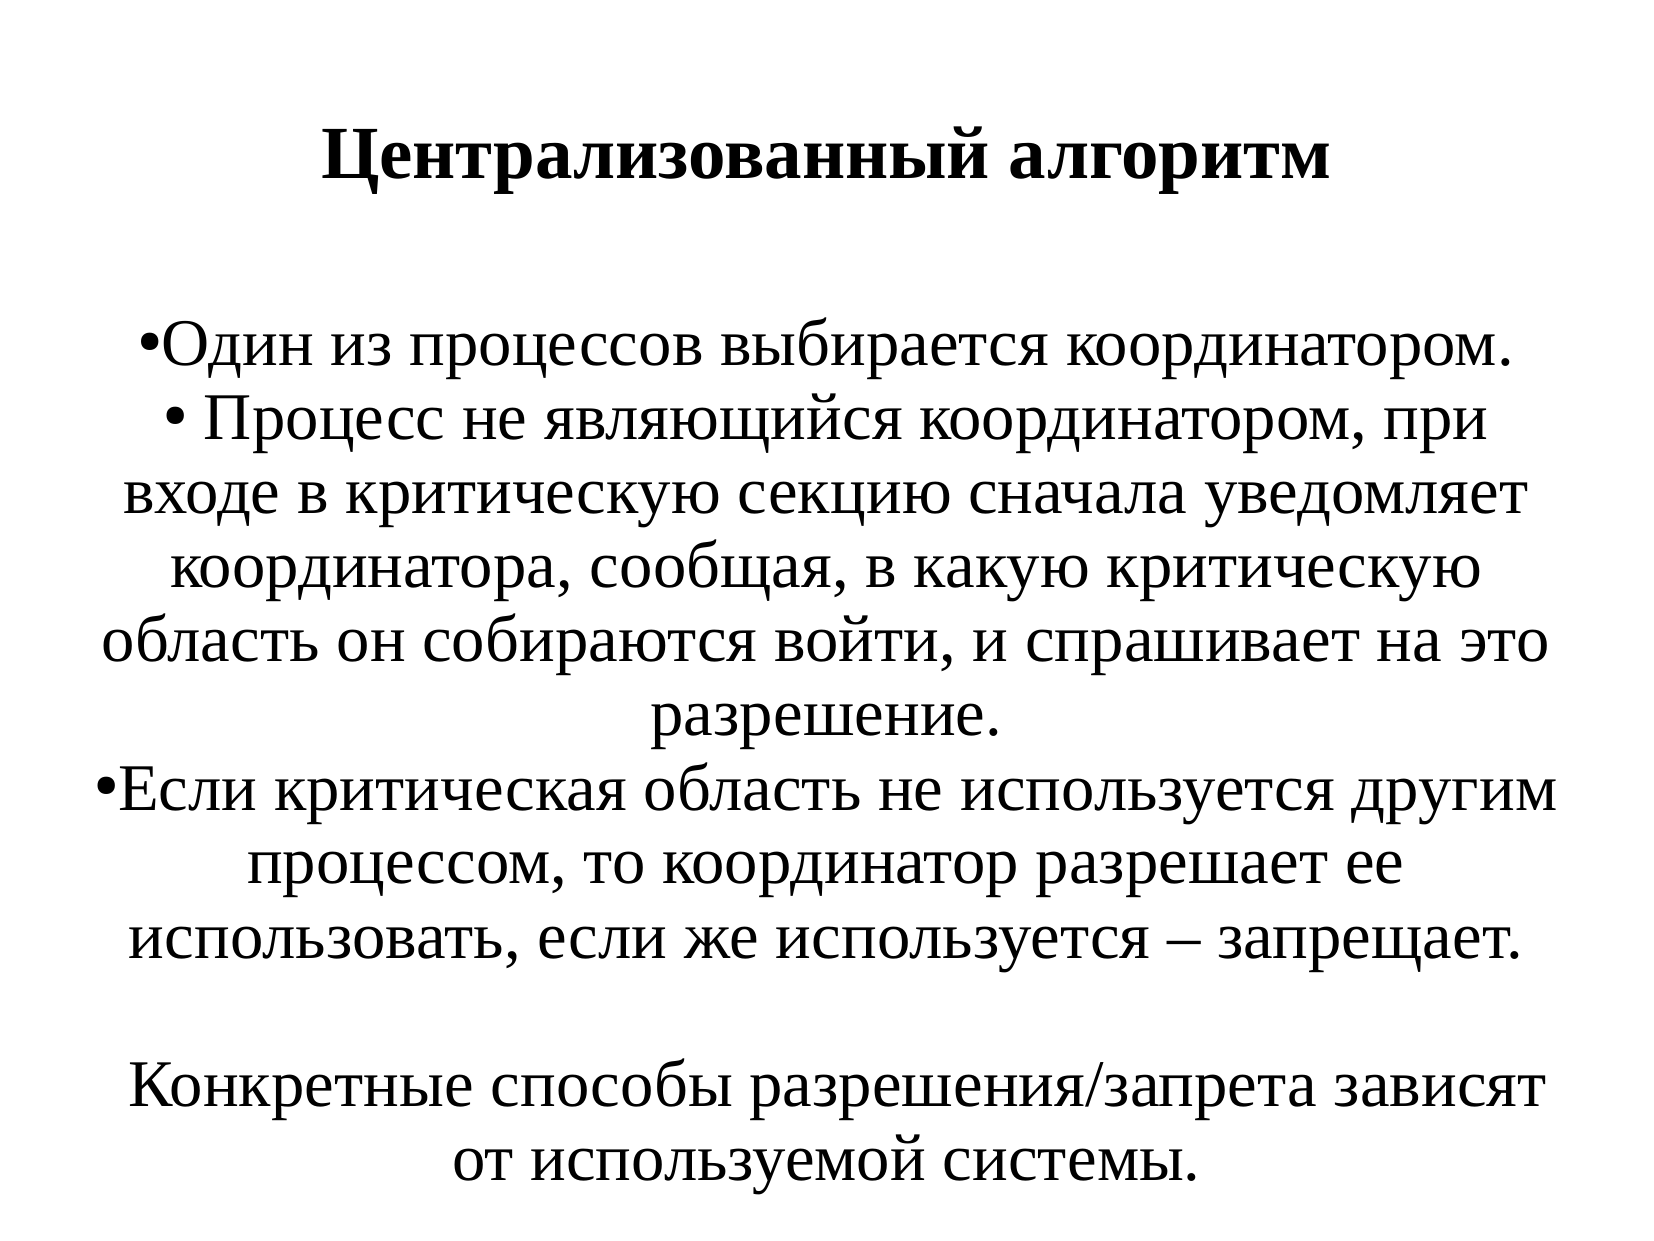

Централизованный алгоритм
# Один из процессов выбирается координатором.
 Процесс не являющийся координатором, при входе в критическую секцию сначала уведомляет координатора, сообщая, в какую критическую область он собираются войти, и спрашивает на это разрешение.
Если критическая область не используется другим процессом, то координатор разрешает ее использовать, если же используется – запрещает.
Конкретные способы разрешения/запрета зависят от используемой системы.